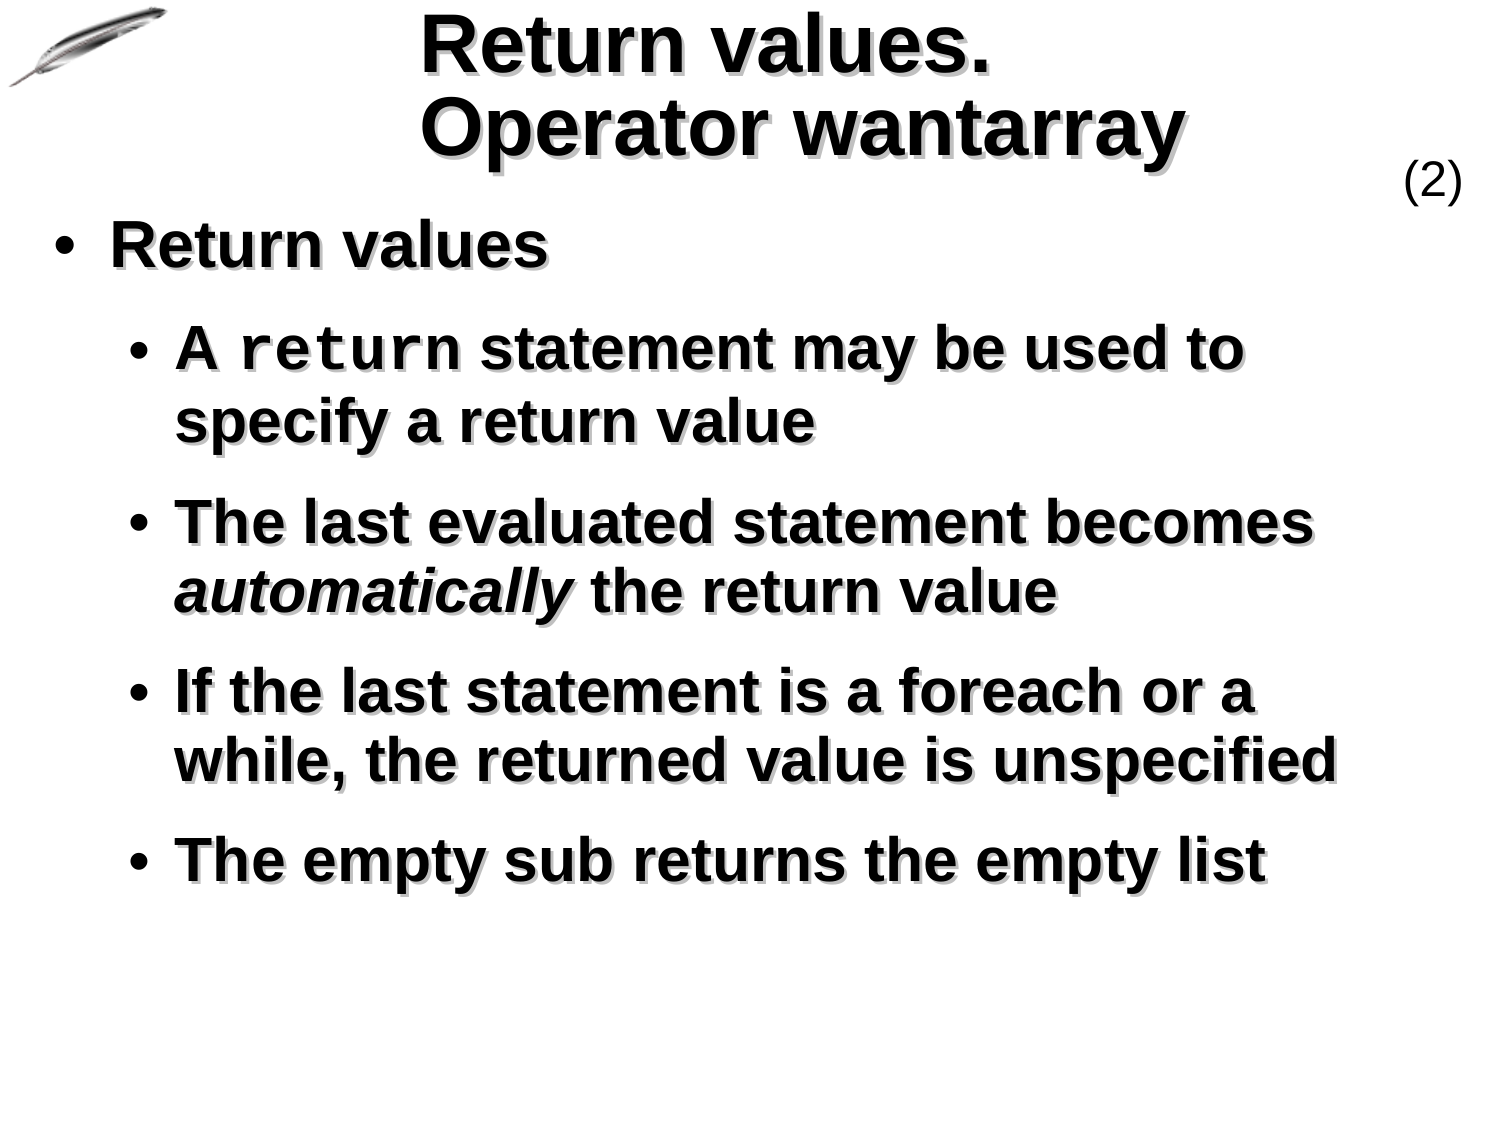

# Return values. Operator wantarray
(2)
Return values
A return statement may be used to specify a return value
The last evaluated statement becomes automatically the return value
If the last statement is a foreach or a while, the returned value is unspecified
The empty sub returns the empty list